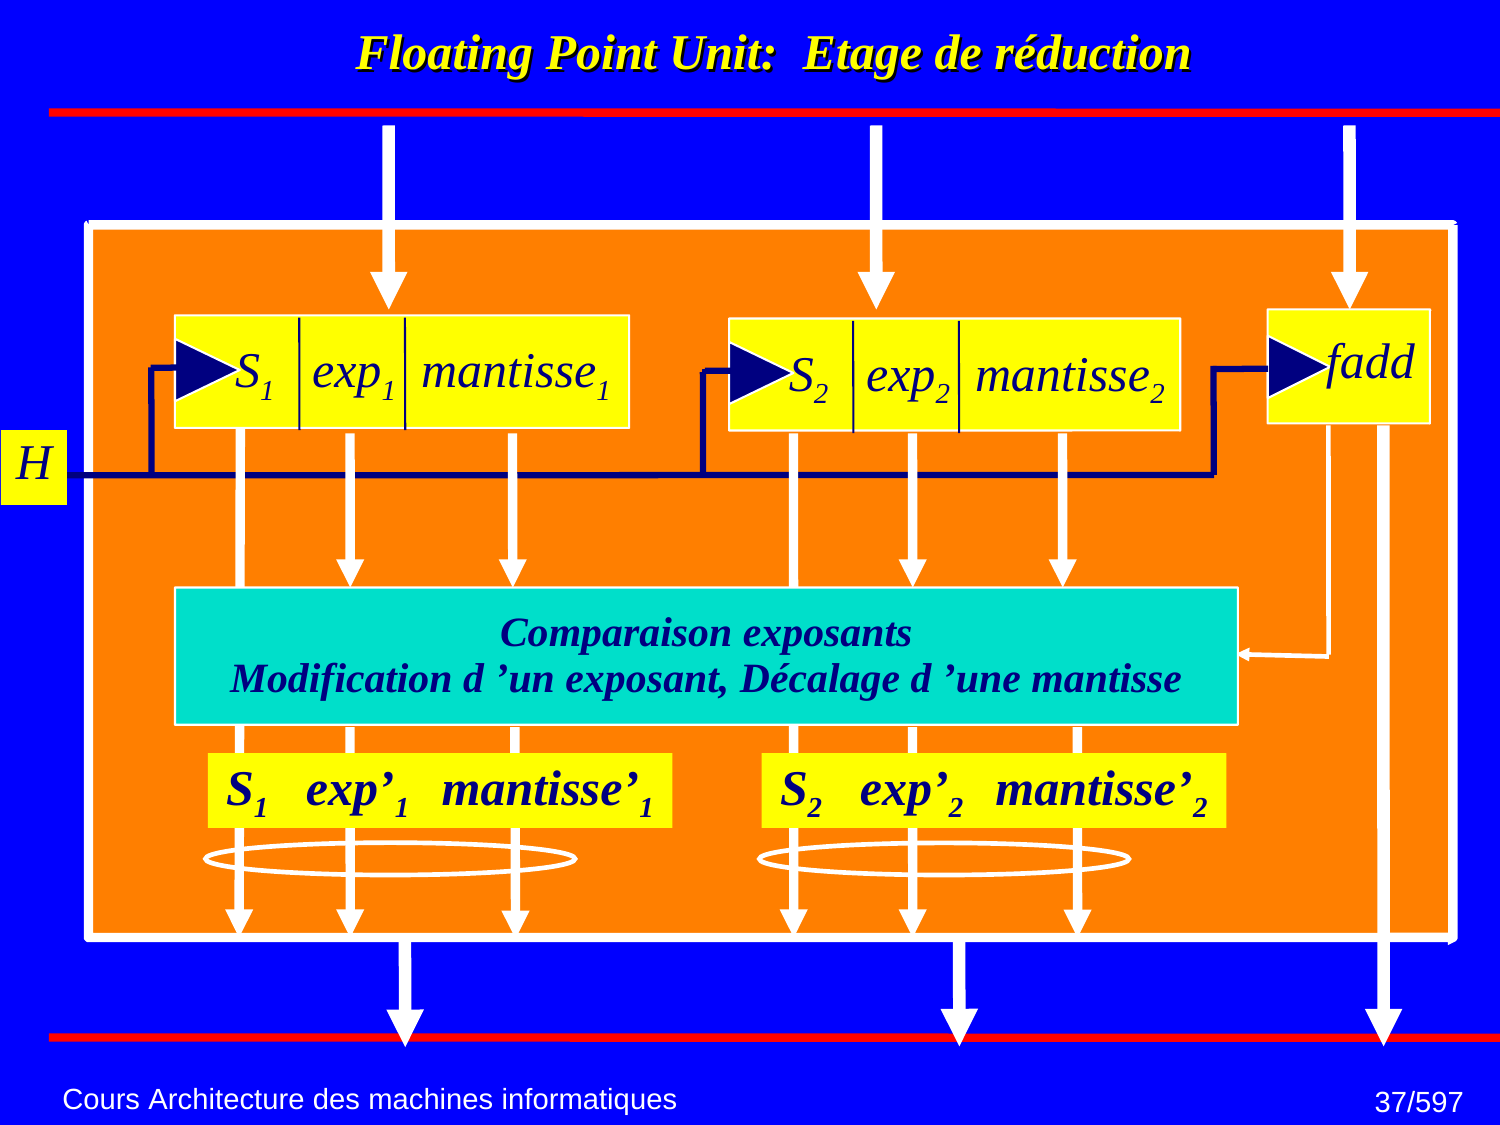

# Floating Point Unit: Etage de réduction
S2 exp2 mantisse2
fadd
S1 exp1 mantisse1
H
Comparaison exposants
Modification d ’un exposant, Décalage d ’une mantisse
S1 exp’1  mantisse’1
S2 exp’2  mantisse’2